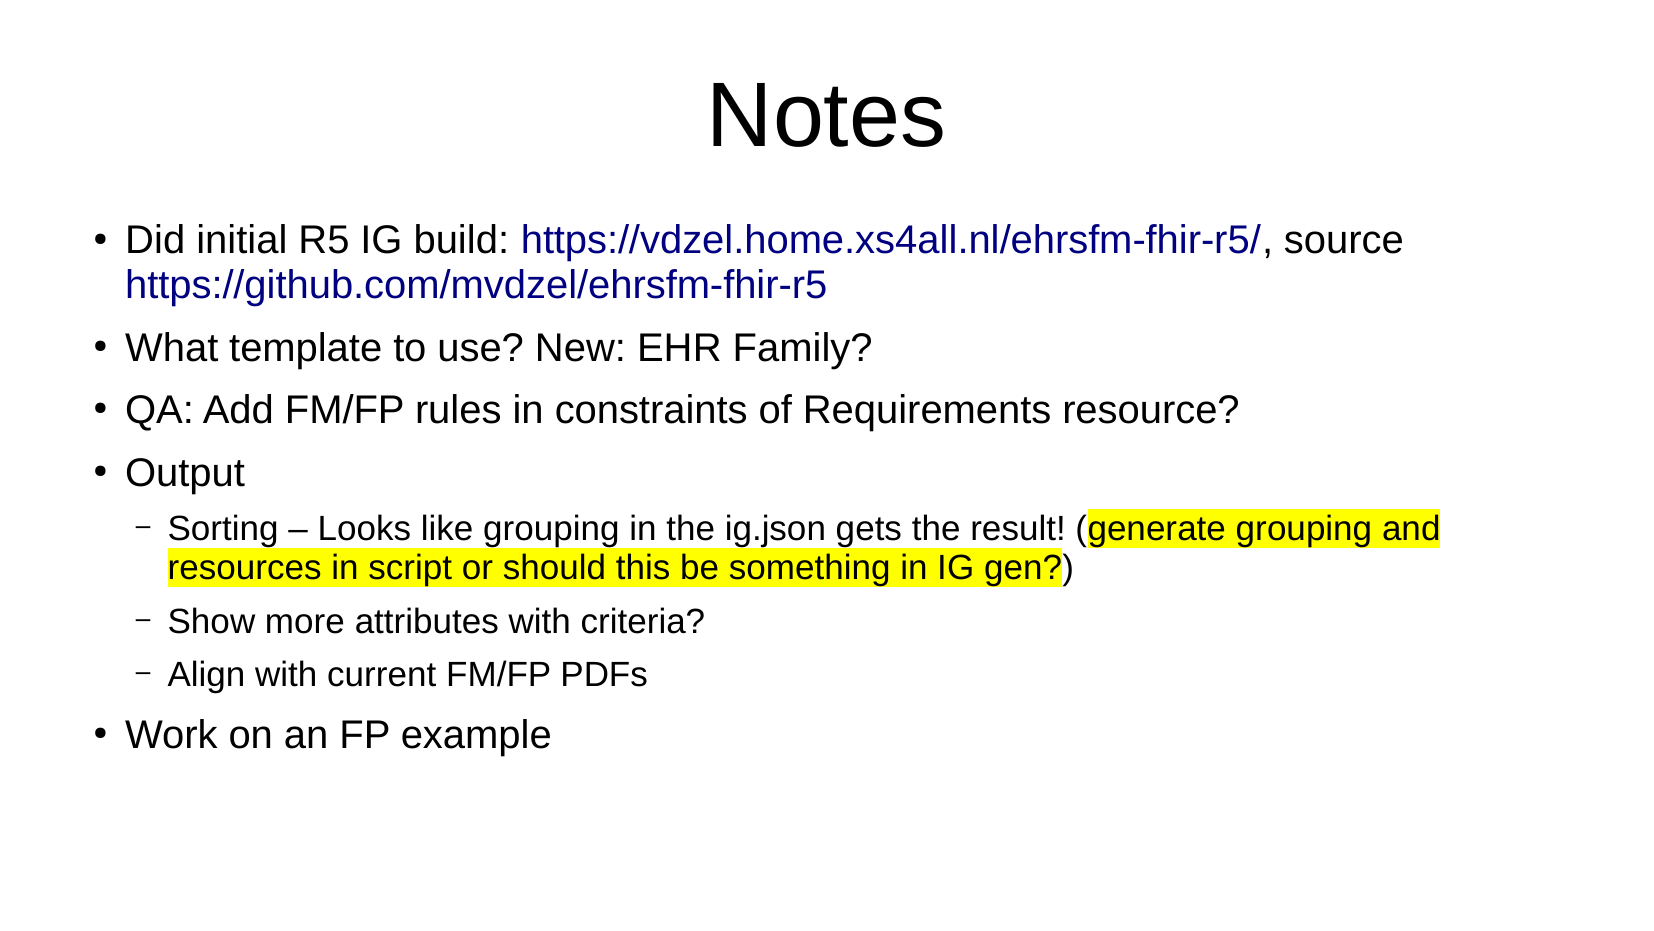

# Notes
Did initial R5 IG build: https://vdzel.home.xs4all.nl/ehrsfm-fhir-r5/, source https://github.com/mvdzel/ehrsfm-fhir-r5
What template to use? New: EHR Family?
QA: Add FM/FP rules in constraints of Requirements resource?
Output
Sorting – Looks like grouping in the ig.json gets the result! (generate grouping and resources in script or should this be something in IG gen?)
Show more attributes with criteria?
Align with current FM/FP PDFs
Work on an FP example